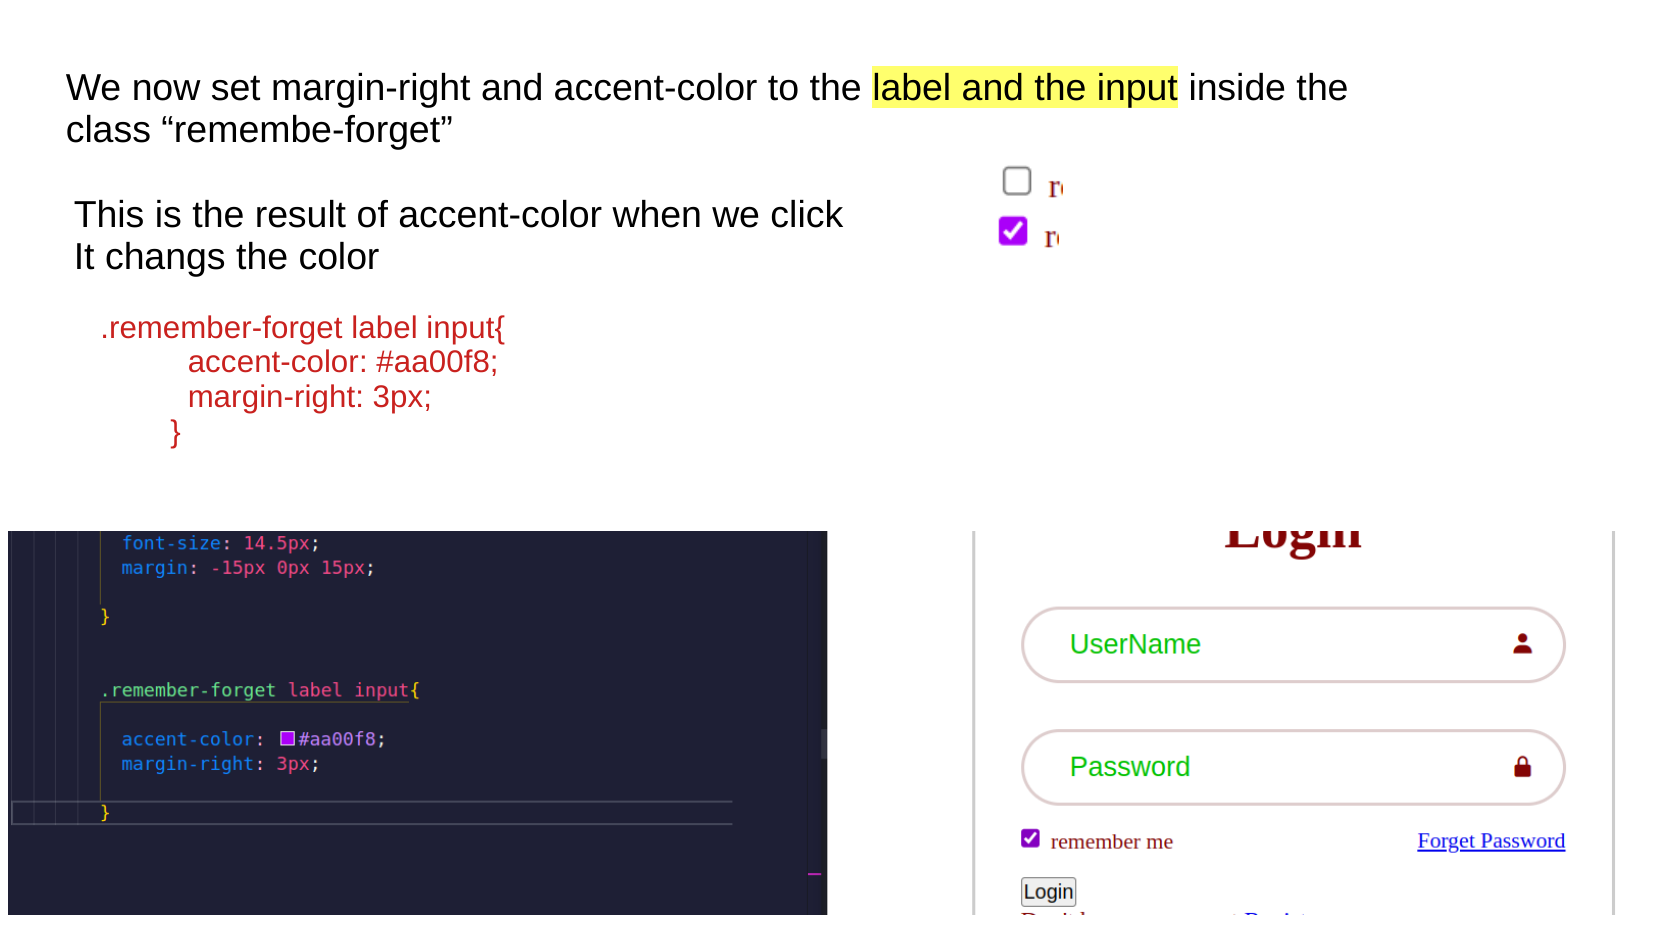

We now set margin-right and accent-color to the label and the input inside the
class “remembe-forget”
This is the result of accent-color when we click
It changs the color
.remember-forget label input{
 accent-color: #aa00f8;
 margin-right: 3px;
 }